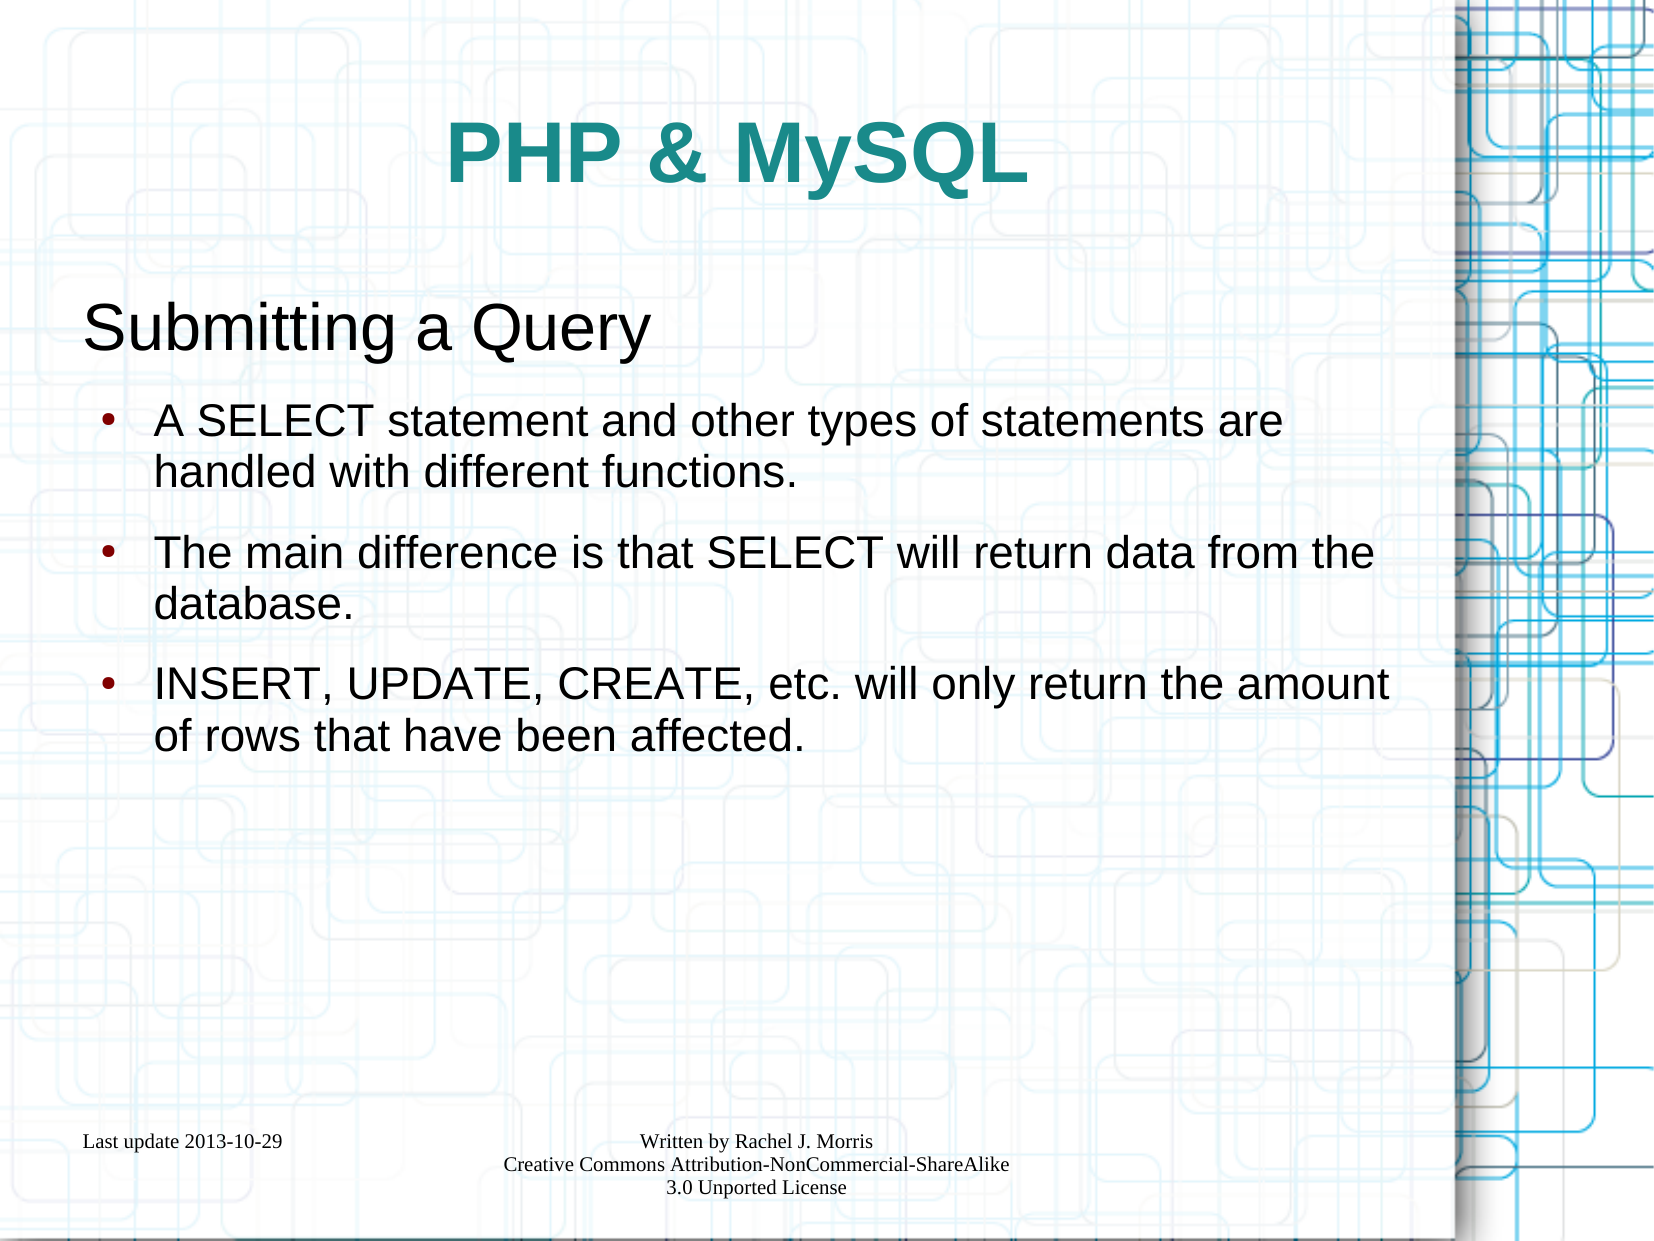

# PHP & MySQL
Submitting a Query
A SELECT statement and other types of statements are handled with different functions.
The main difference is that SELECT will return data from the database.
INSERT, UPDATE, CREATE, etc. will only return the amount of rows that have been affected.